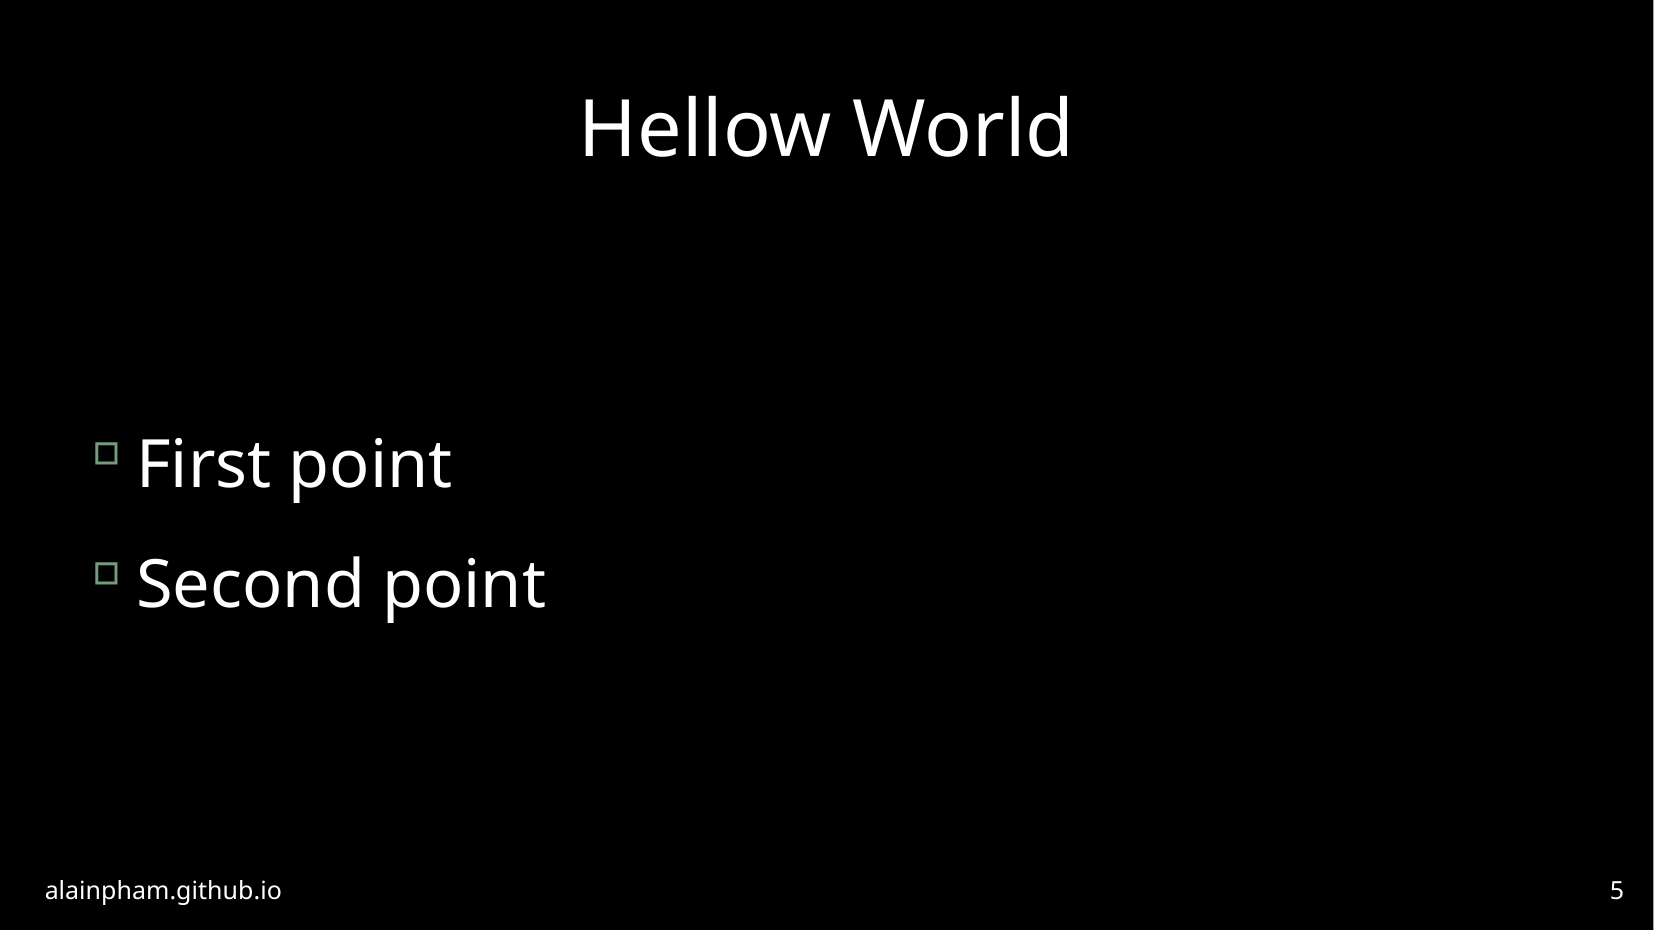

# Hellow World
First point
Second point
5